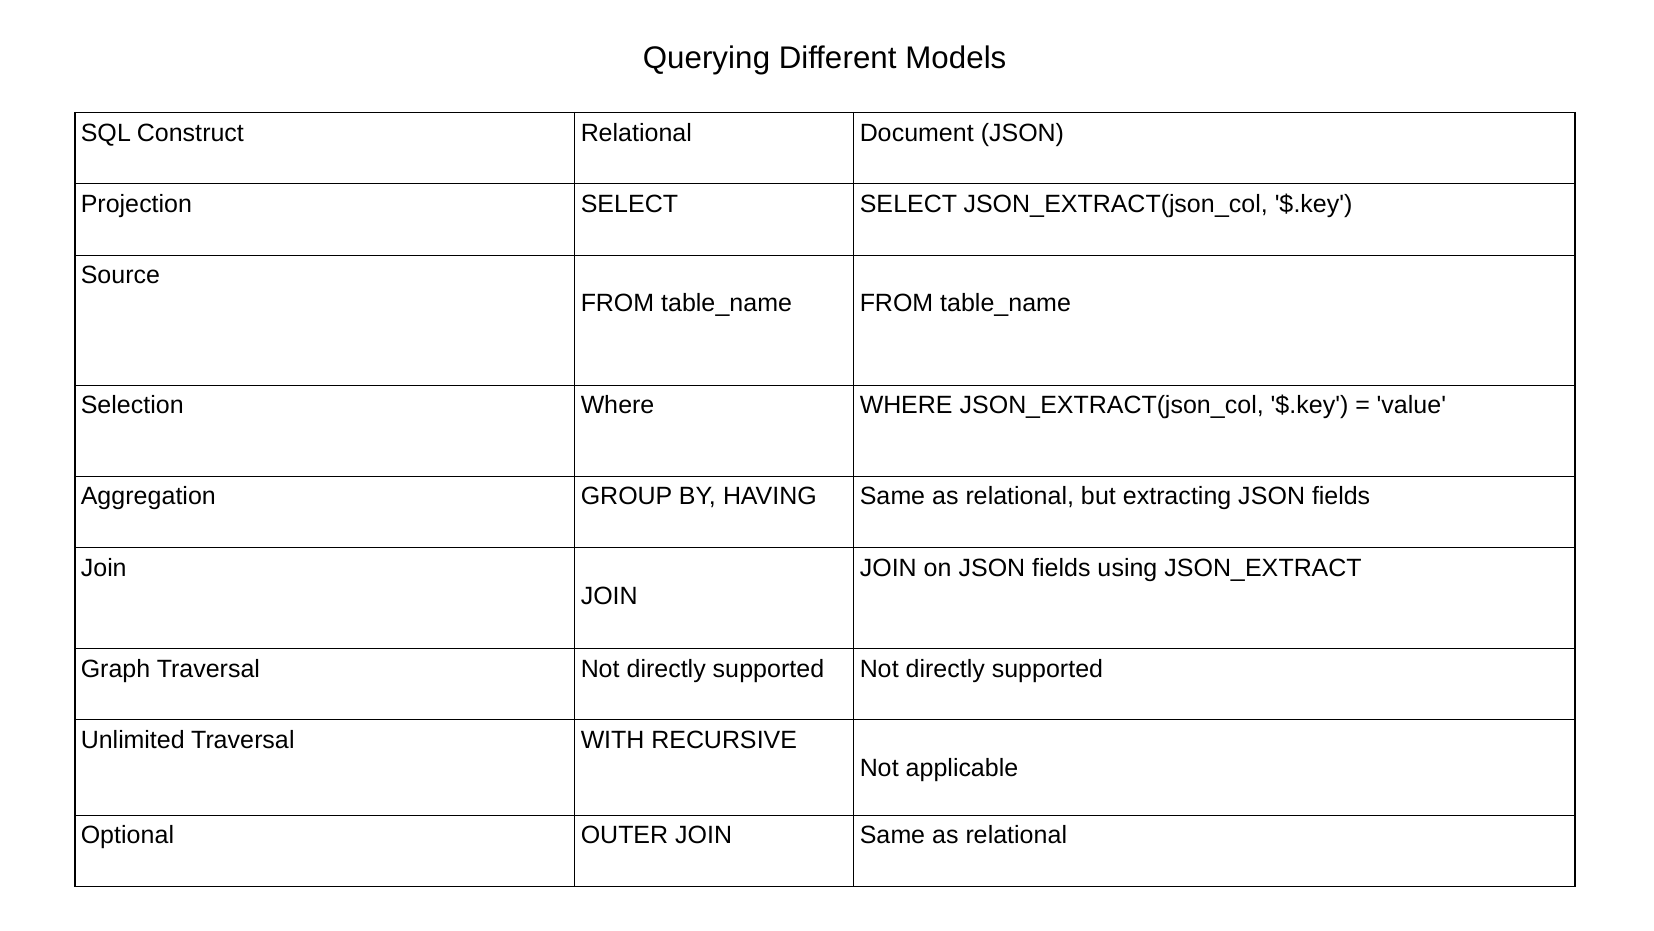

Querying Different Models
| SQL Construct | Relational | Document (JSON) |
| --- | --- | --- |
| Projection | SELECT | SELECT JSON\_EXTRACT(json\_col, '$.key') |
| Source | FROM table\_name | FROM table\_name |
| Selection | Where | WHERE JSON\_EXTRACT(json\_col, '$.key') = 'value' |
| Aggregation | GROUP BY, HAVING | Same as relational, but extracting JSON fields |
| Join | JOIN | JOIN on JSON fields using JSON\_EXTRACT |
| Graph Traversal | Not directly supported | Not directly supported |
| Unlimited Traversal | WITH RECURSIVE | Not applicable |
| Optional | OUTER JOIN | Same as relational |